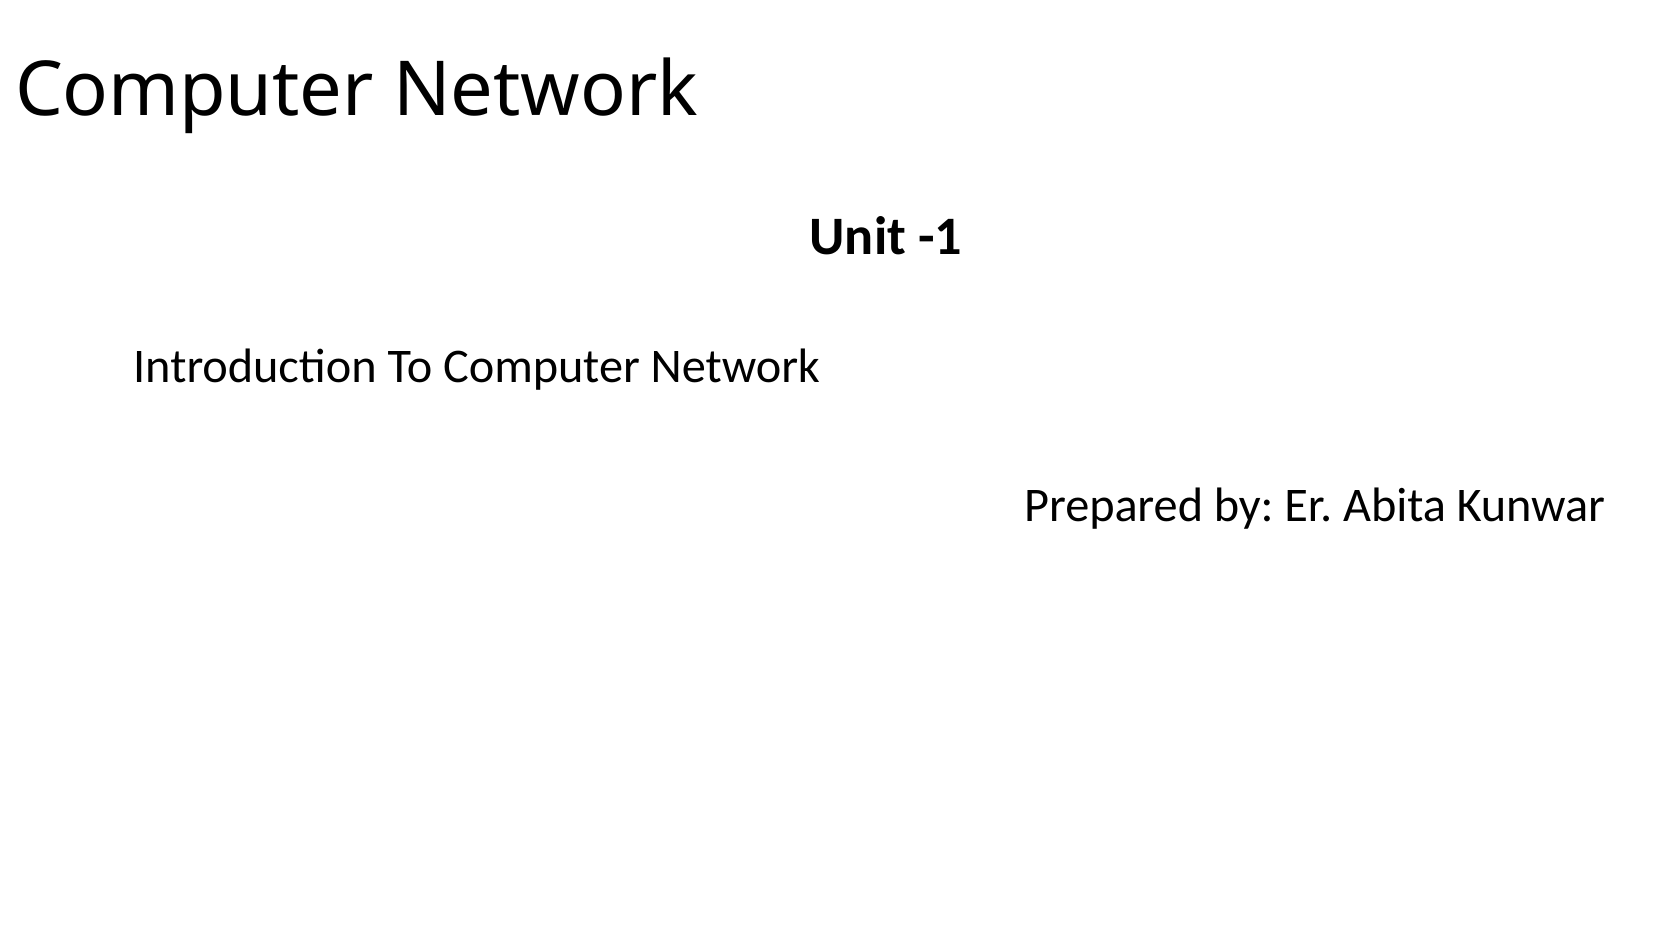

# Computer Network
Unit -1
Introduction To Computer Network
 Prepared by: Er. Abita Kunwar